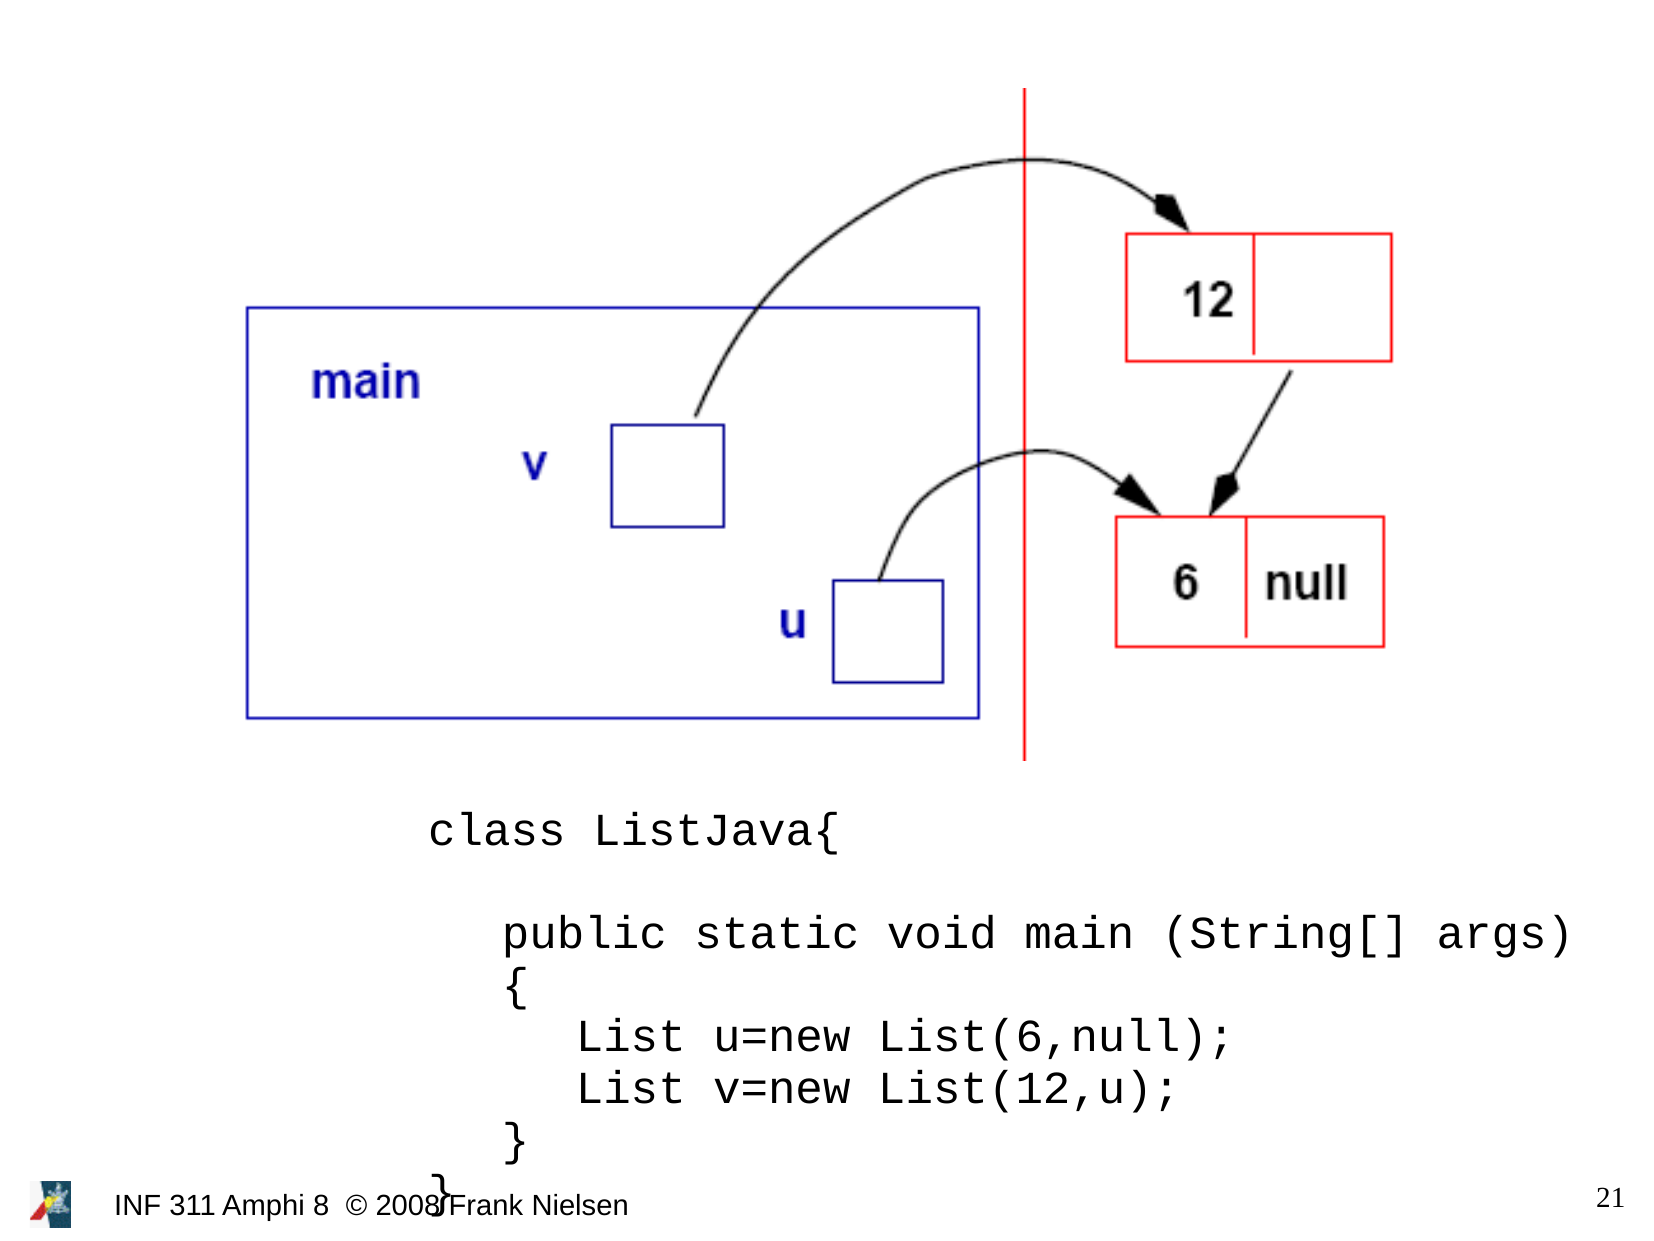

class ListJava{
	public static void main (String[] args)
	{
		List u=new List(6,null);
		List v=new List(12,u);
	}
}